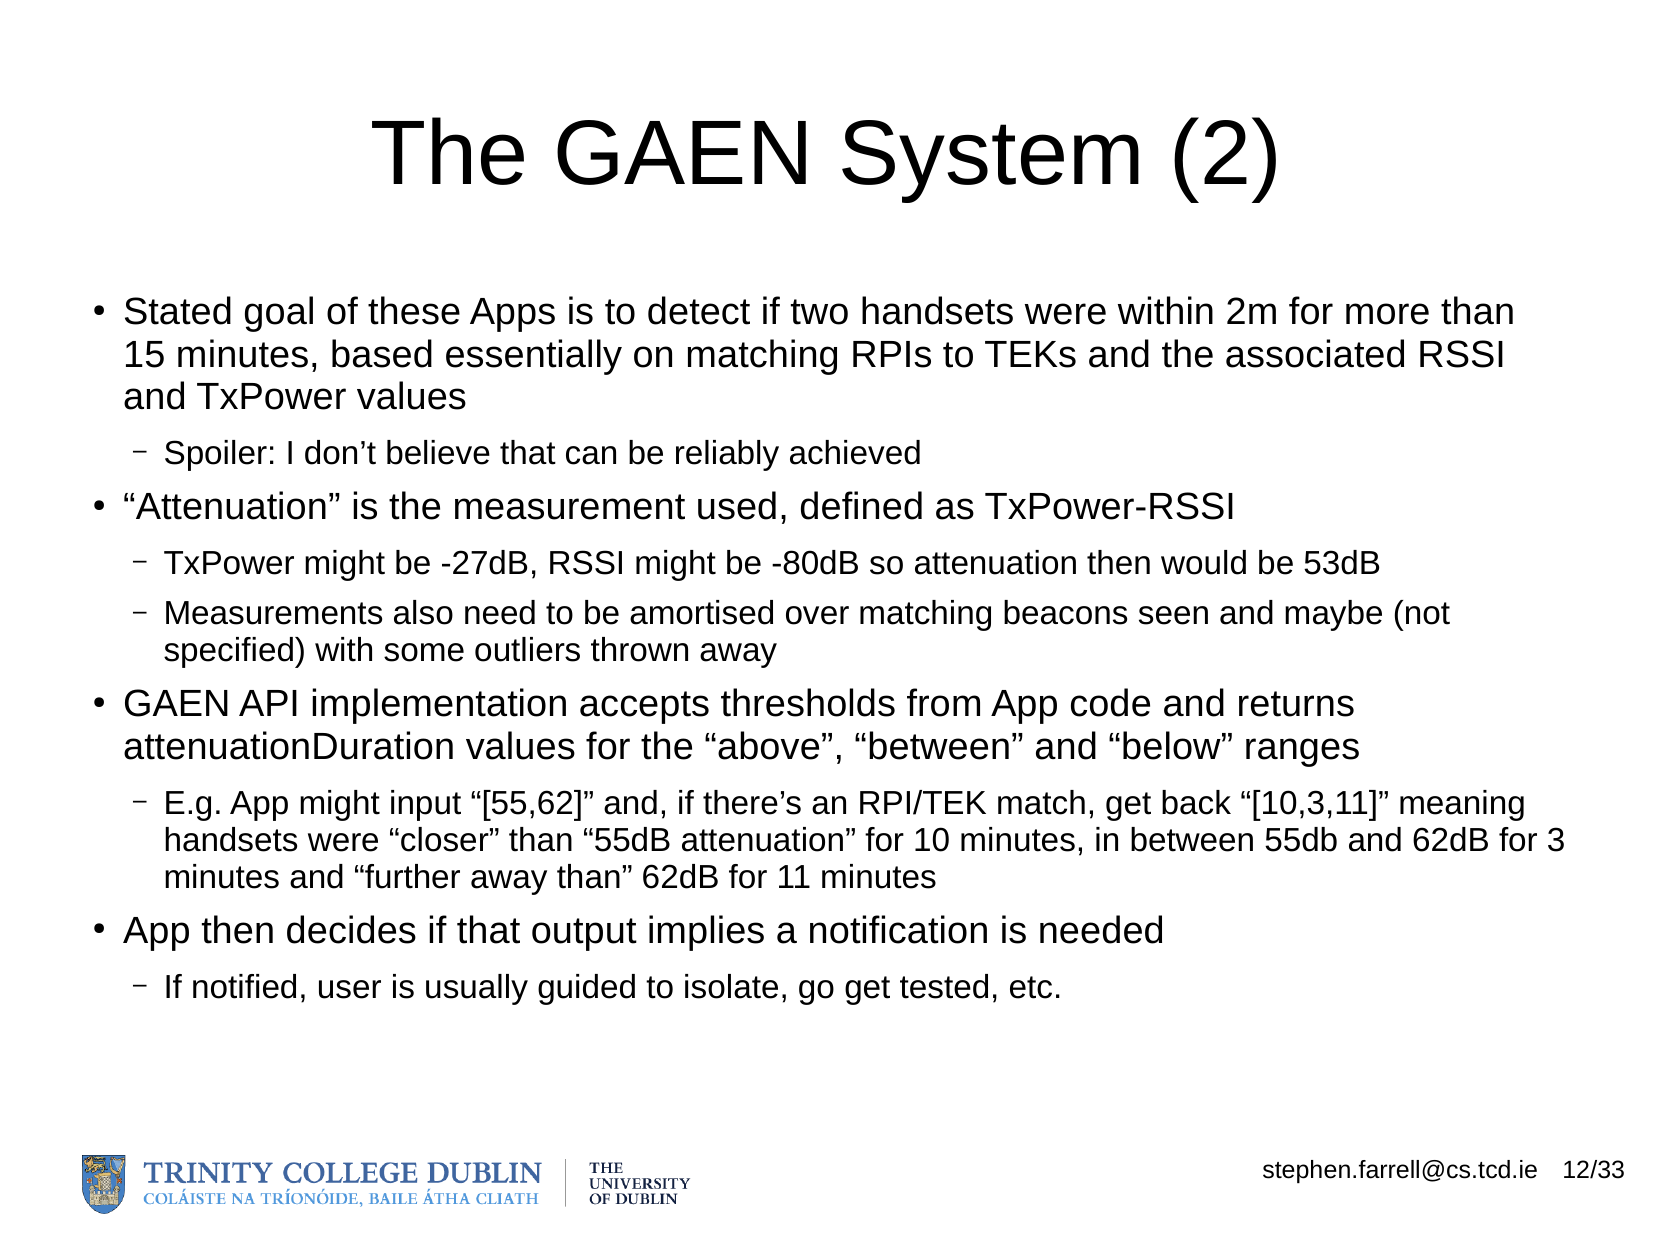

# The GAEN System (2)
Stated goal of these Apps is to detect if two handsets were within 2m for more than 15 minutes, based essentially on matching RPIs to TEKs and the associated RSSI and TxPower values
Spoiler: I don’t believe that can be reliably achieved
“Attenuation” is the measurement used, defined as TxPower-RSSI
TxPower might be -27dB, RSSI might be -80dB so attenuation then would be 53dB
Measurements also need to be amortised over matching beacons seen and maybe (not specified) with some outliers thrown away
GAEN API implementation accepts thresholds from App code and returns attenuationDuration values for the “above”, “between” and “below” ranges
E.g. App might input “[55,62]” and, if there’s an RPI/TEK match, get back “[10,3,11]” meaning handsets were “closer” than “55dB attenuation” for 10 minutes, in between 55db and 62dB for 3 minutes and “further away than” 62dB for 11 minutes
App then decides if that output implies a notification is needed
If notified, user is usually guided to isolate, go get tested, etc.